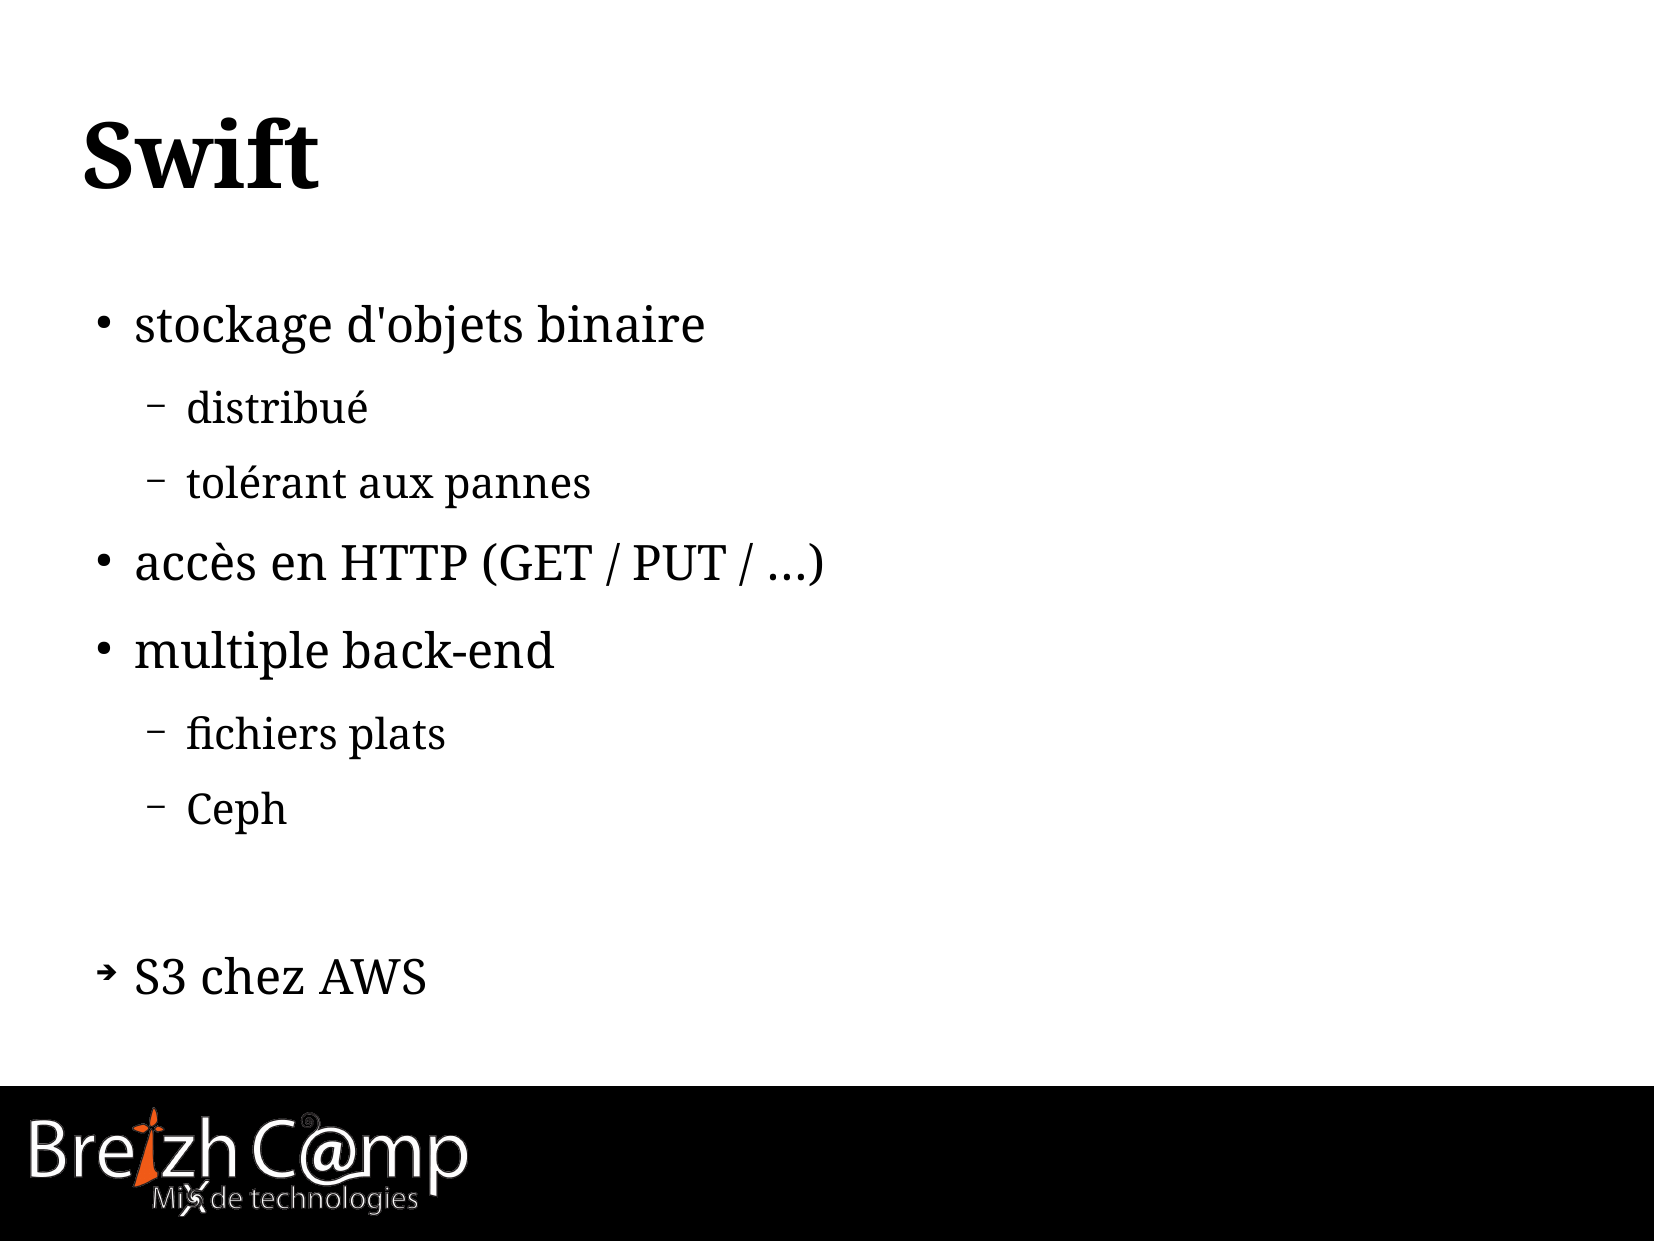

# Swift
stockage d'objets binaire
distribué
tolérant aux pannes
accès en HTTP (GET / PUT / …)
multiple back-end
fichiers plats
Ceph
S3 chez AWS
39